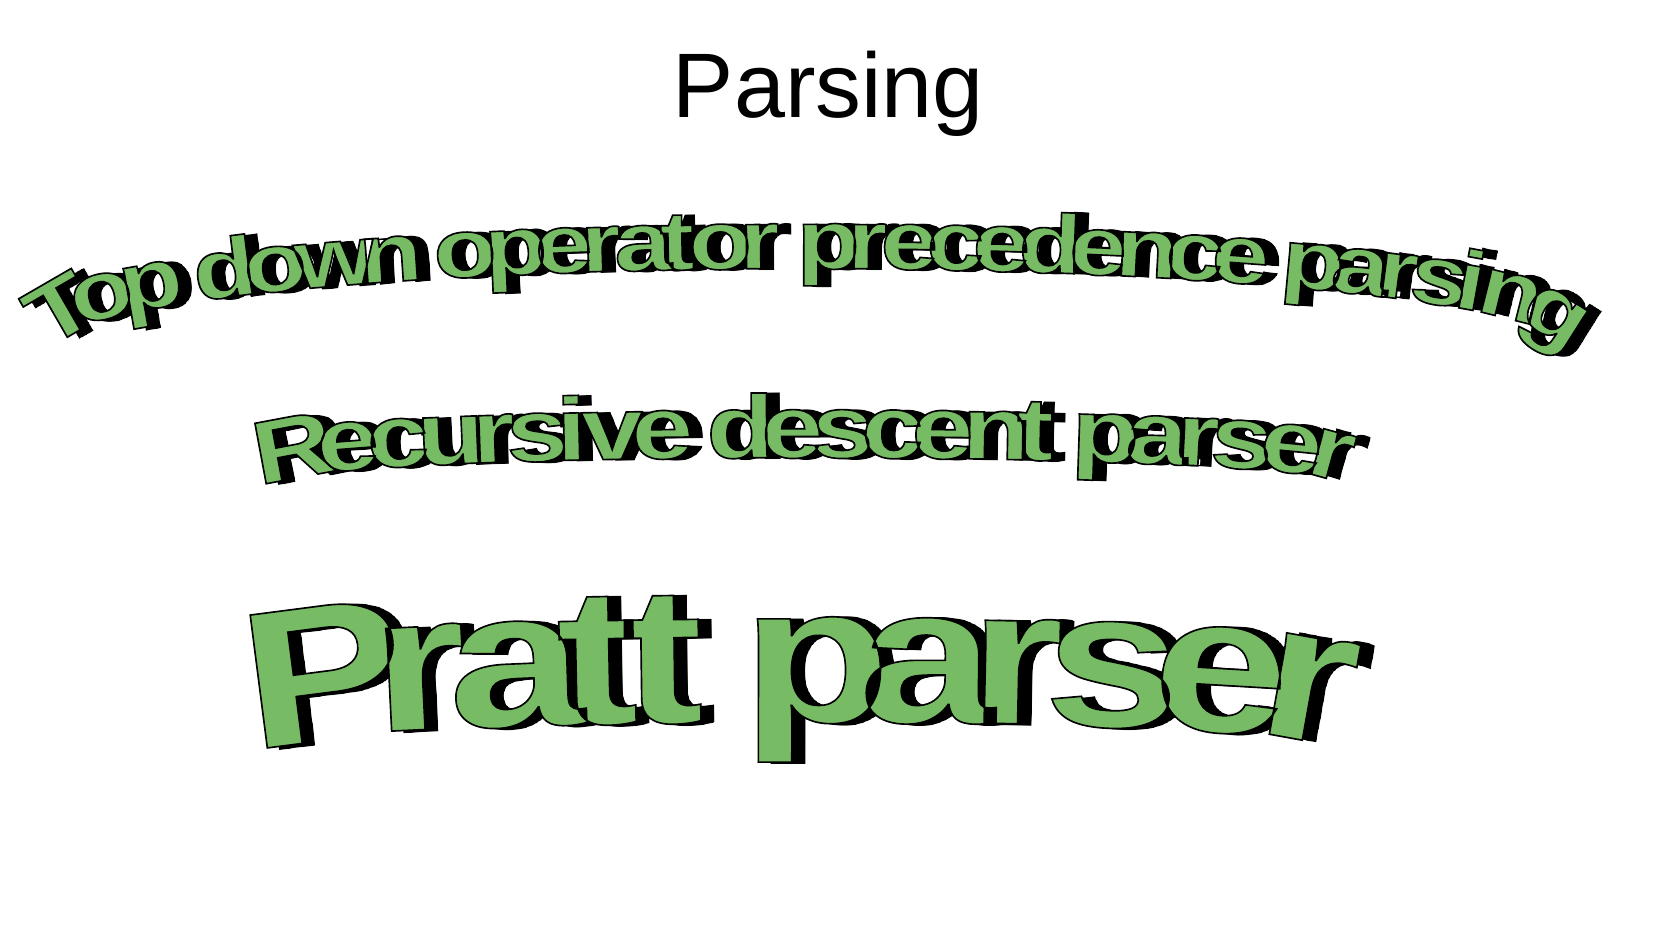

# Parsing
Top down operator precedence parsing
Recursive descent parser
Pratt parser